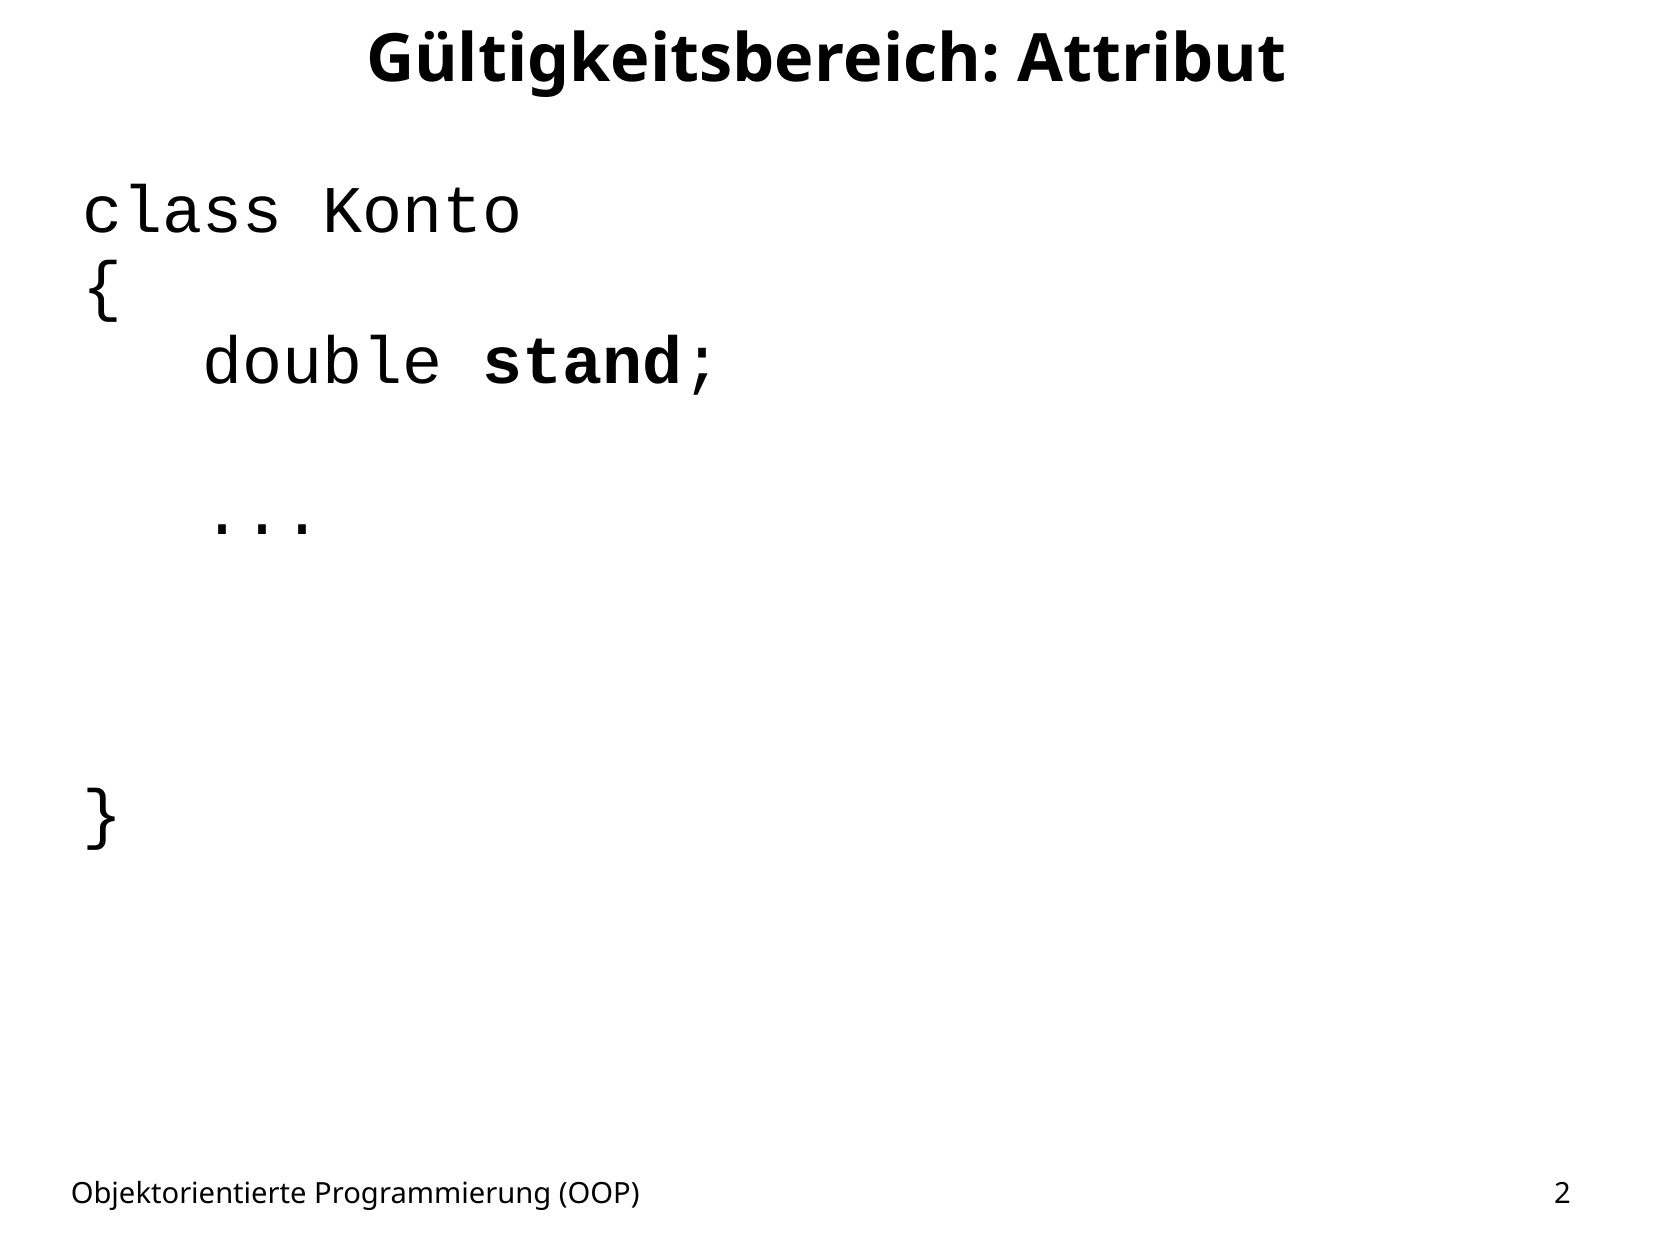

# Gültigkeitsbereich: Attribut
class Konto
{
 double stand;
 ...
}
Objektorientierte Programmierung (OOP)
2